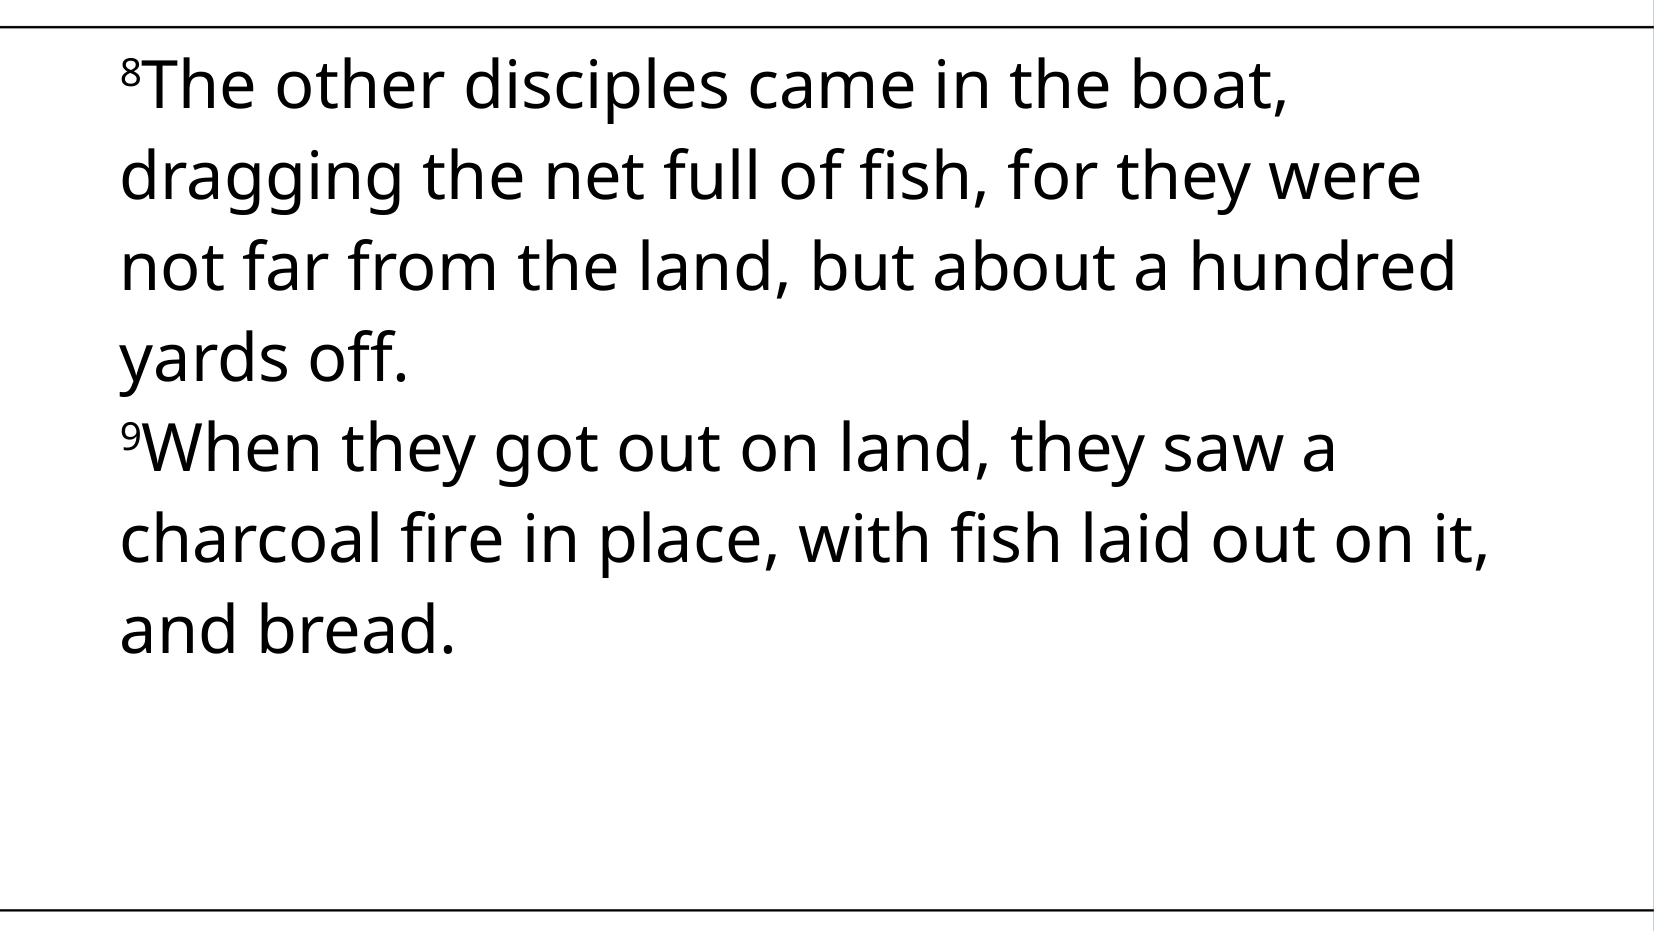

8The other disciples came in the boat, dragging the net full of fish, for they were not far from the land, but about a hundred yards off.
9When they got out on land, they saw a charcoal fire in place, with fish laid out on it, and bread.